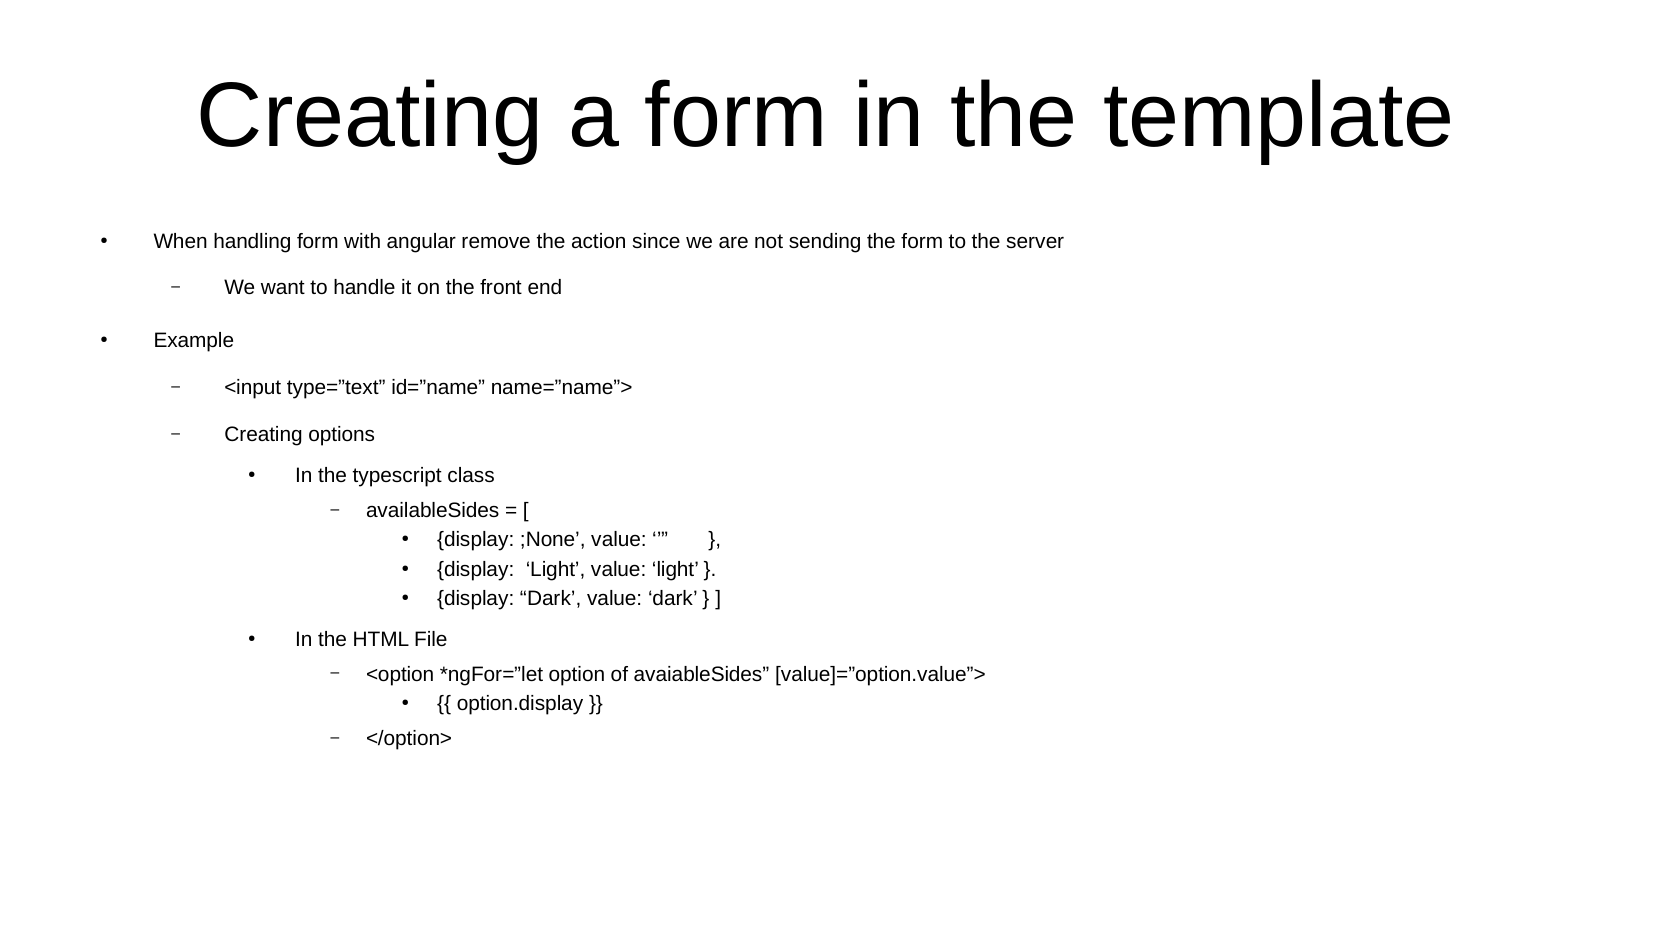

# Creating a form in the template
When handling form with angular remove the action since we are not sending the form to the server
We want to handle it on the front end
Example
<input type=”text” id=”name” name=”name”>
Creating options
In the typescript class
availableSides = [
{display: ;None’, value: ‘’” },
{display: ‘Light’, value: ‘light’ }.
{display: “Dark’, value: ‘dark’ } ]
In the HTML File
<option *ngFor=”let option of avaiableSides” [value]=”option.value”>
{{ option.display }}
</option>